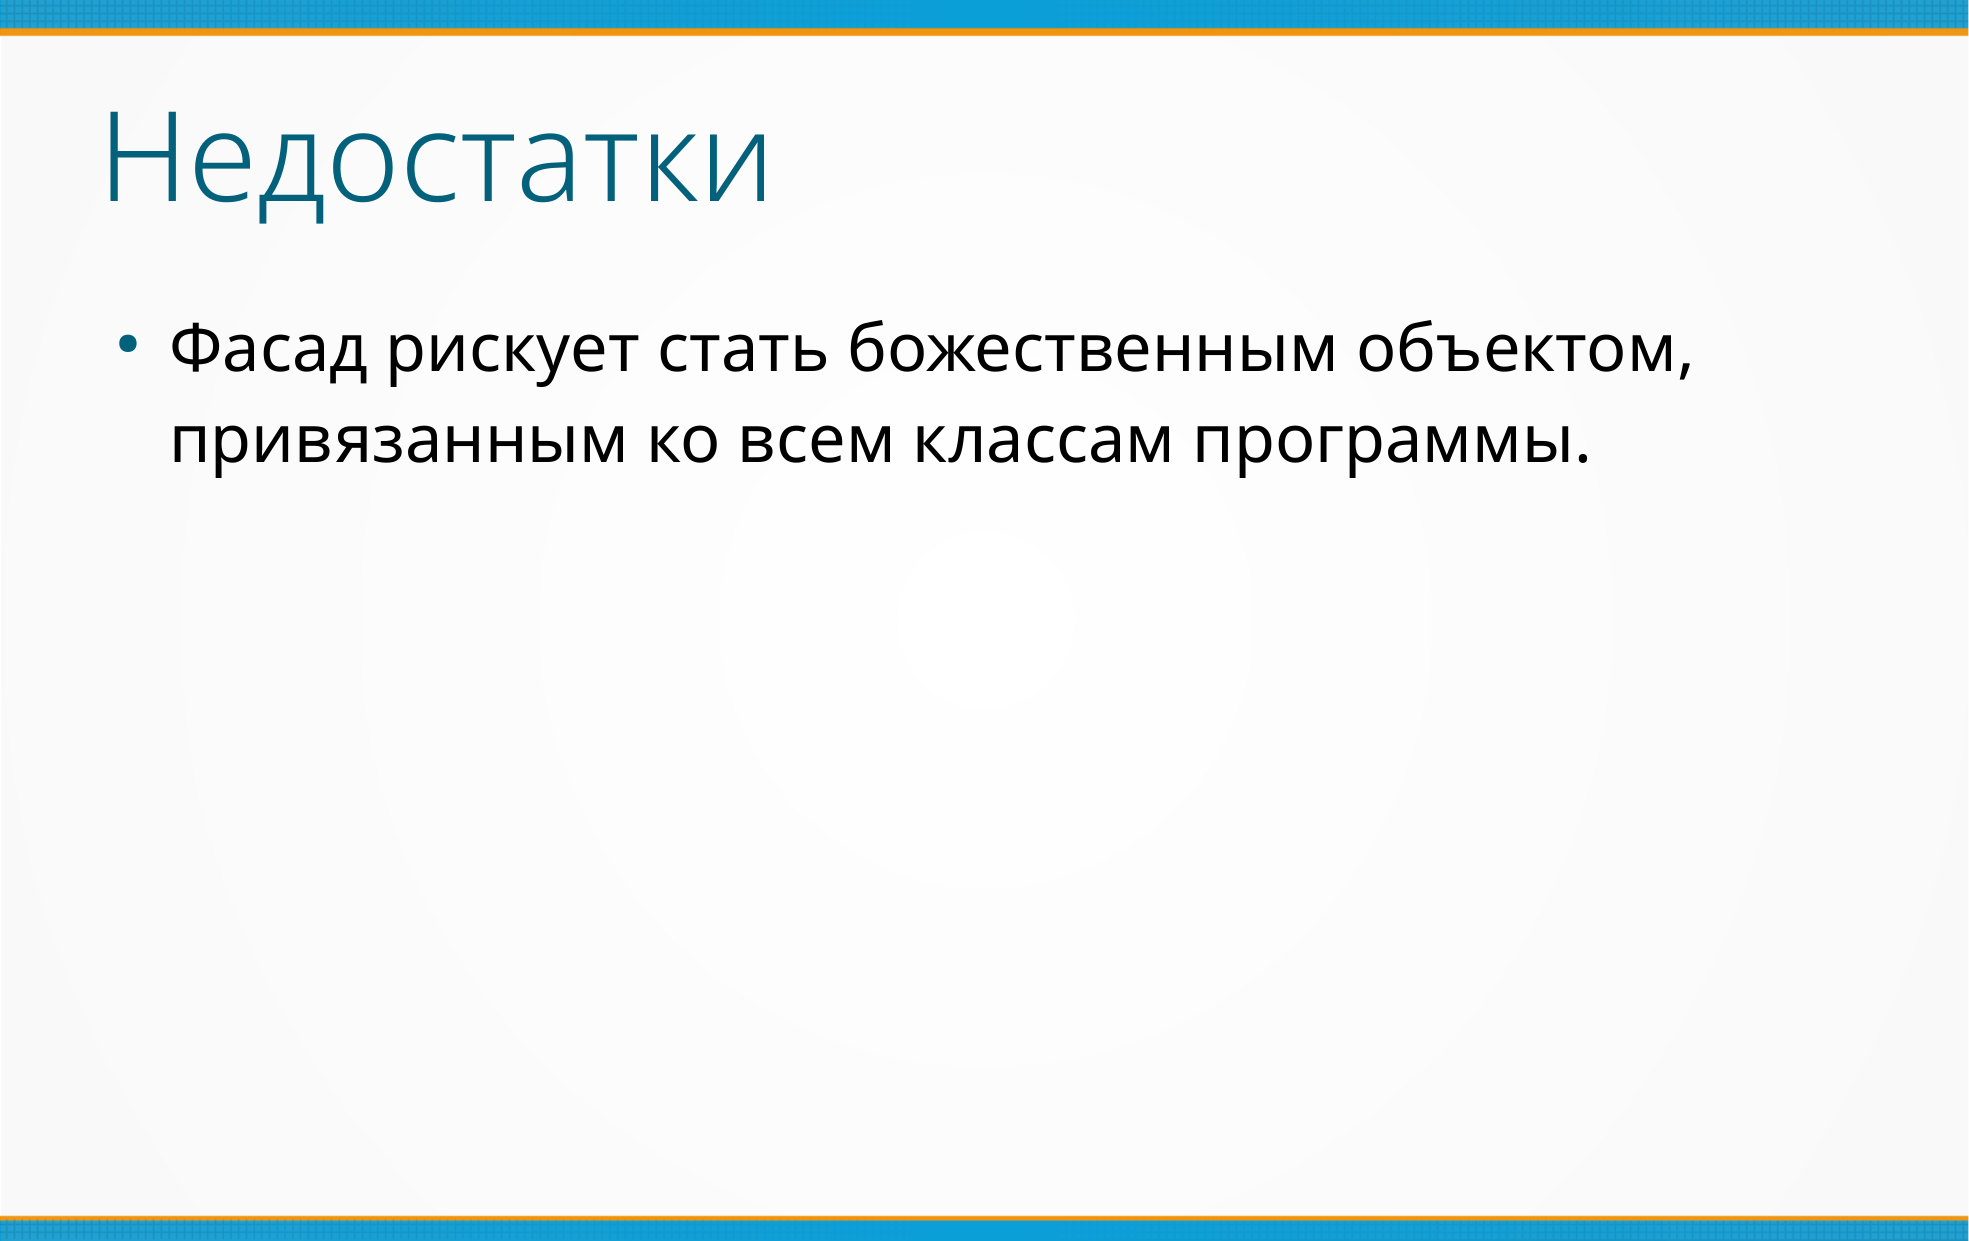

# Недостатки
Фасад рискует стать божественным объектом, привязанным ко всем классам программы.